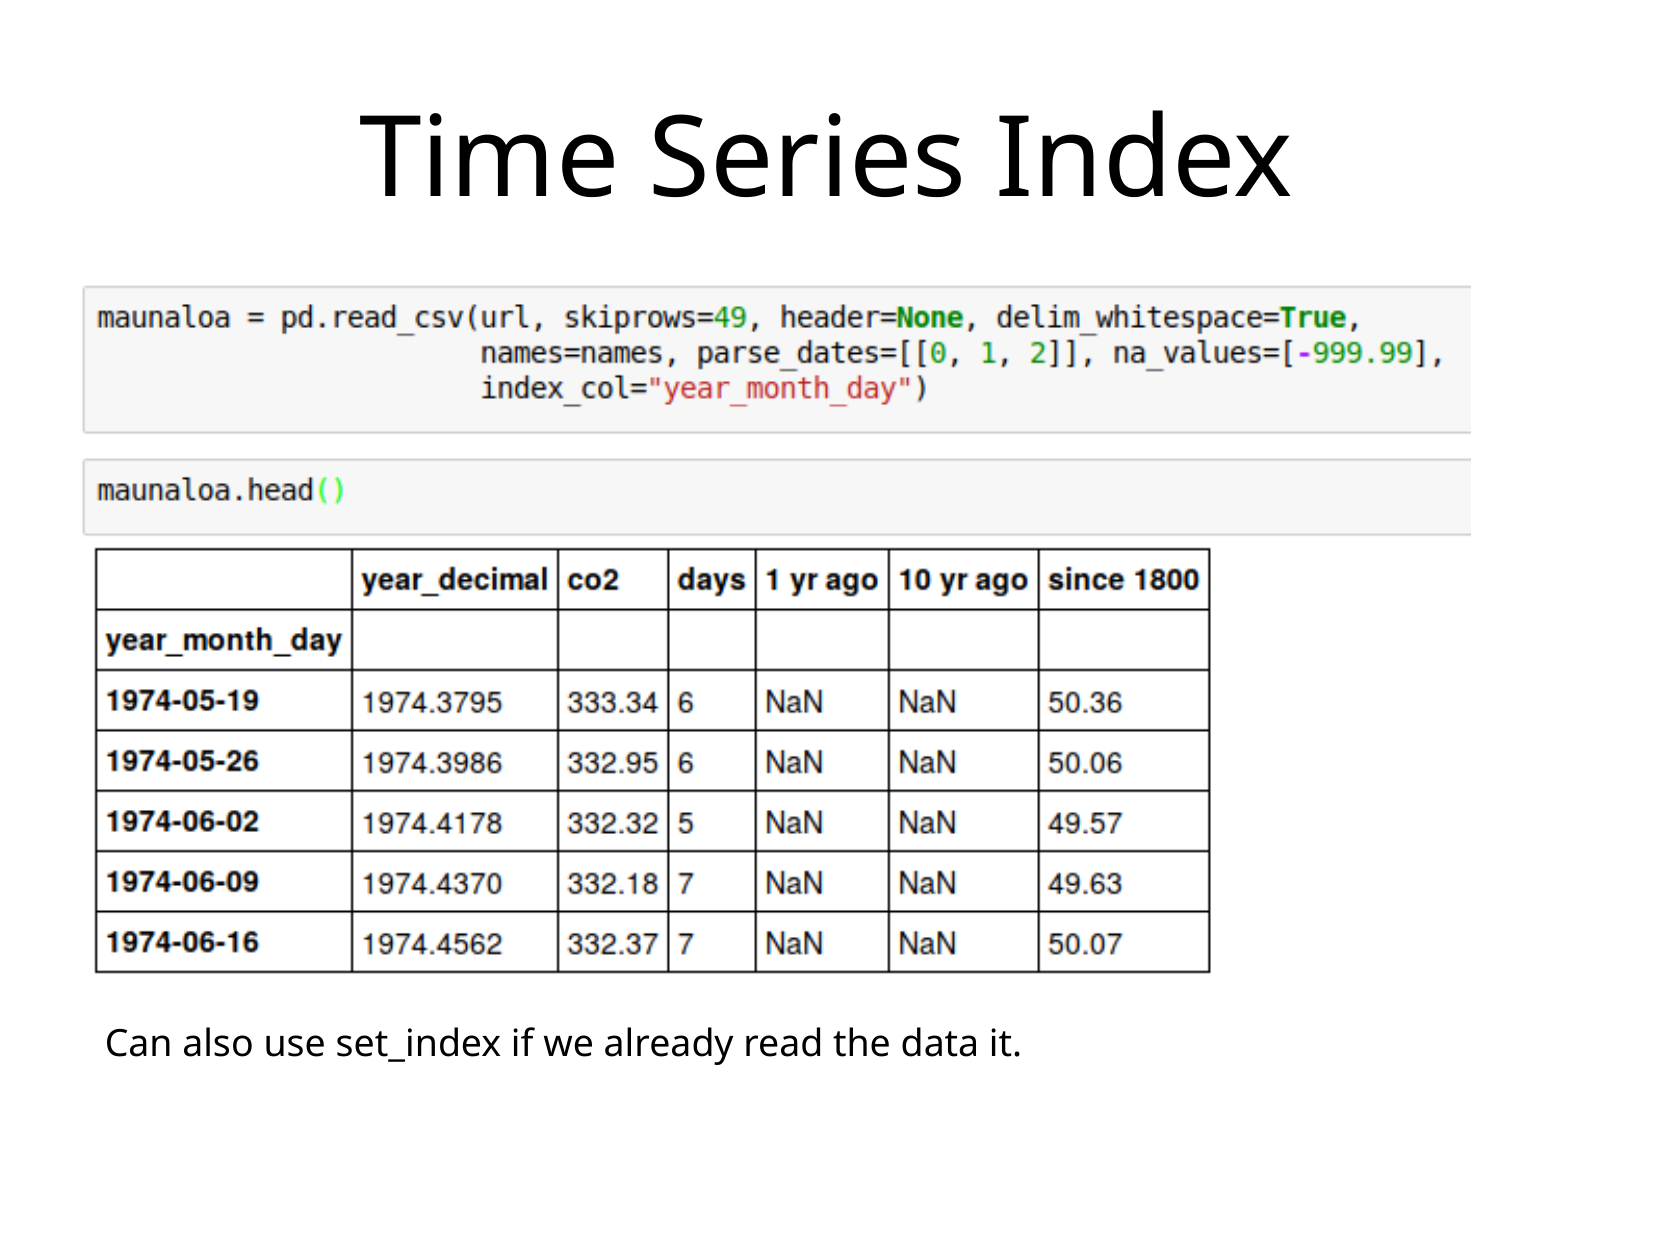

# Time Series Index
Can also use set_index if we already read the data it.